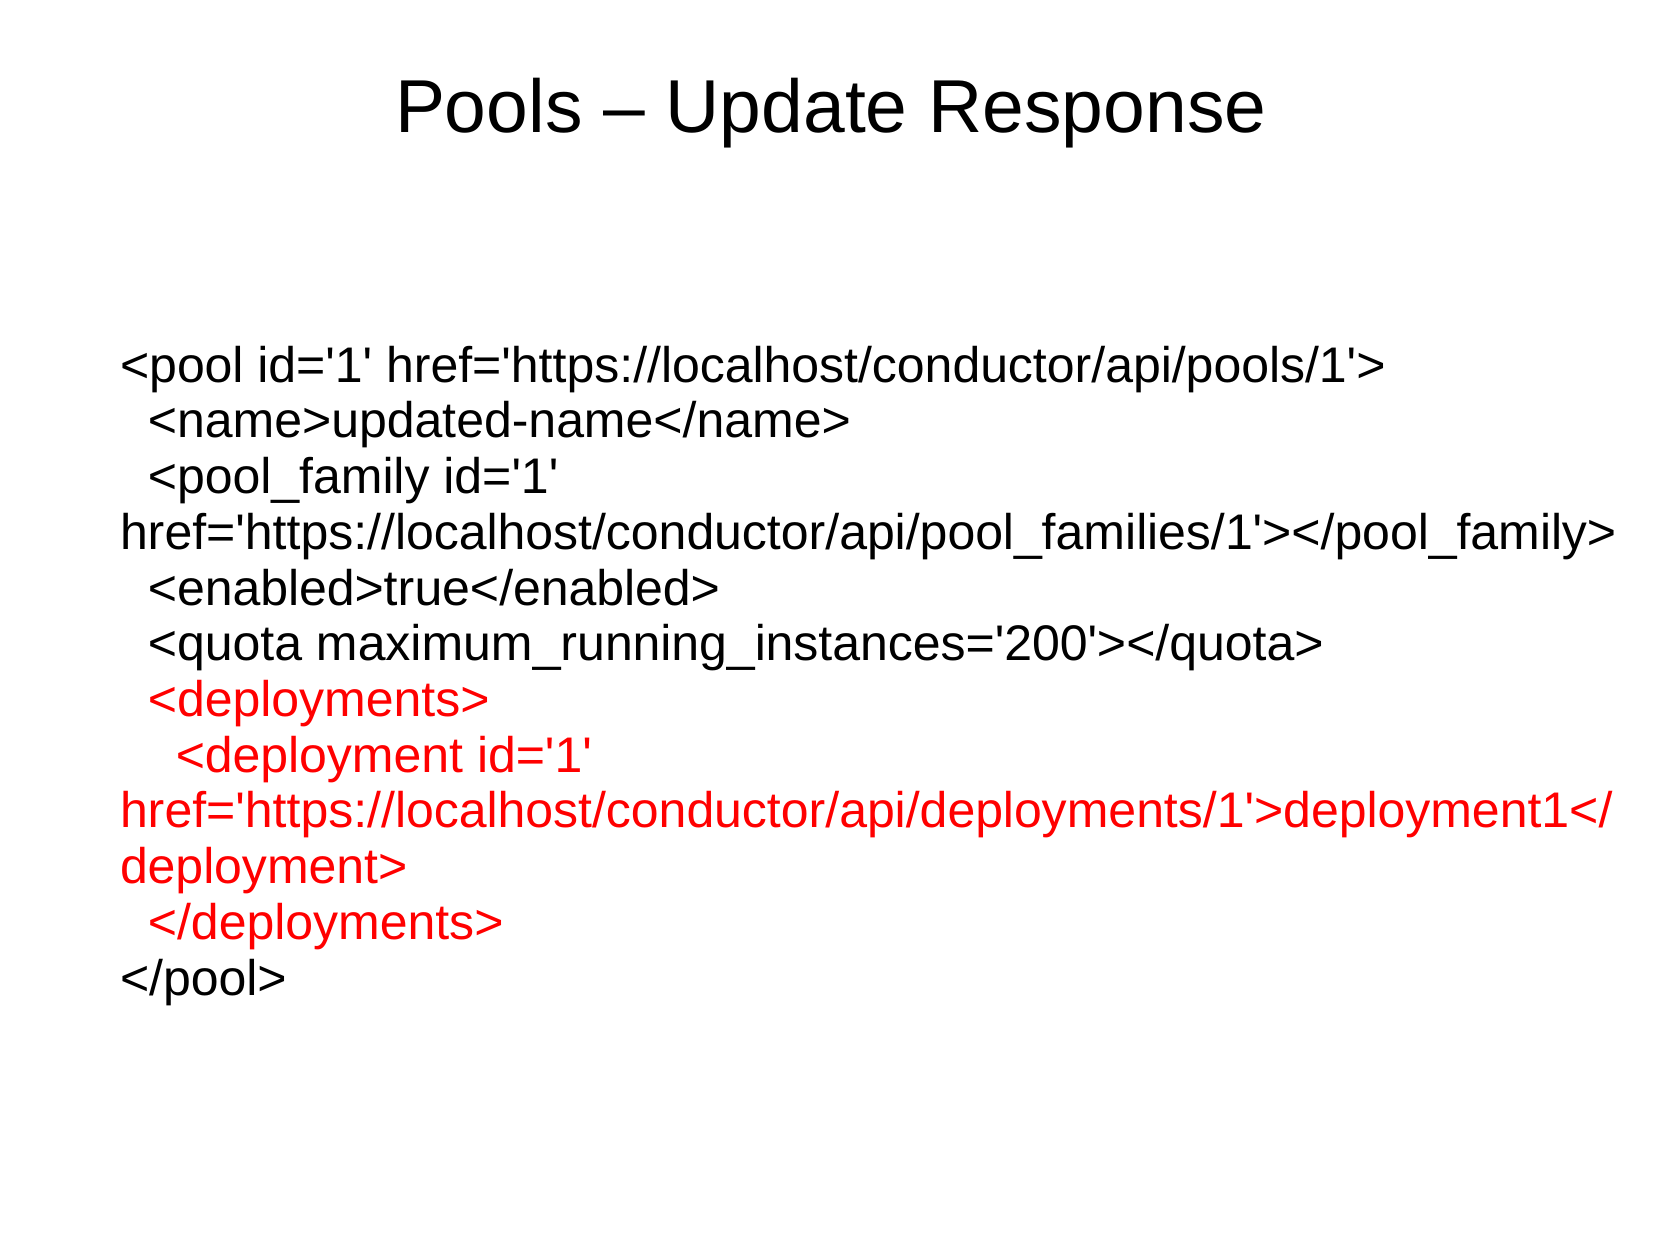

# Pools – Update Response
<pool id='1' href='https://localhost/conductor/api/pools/1'>
 <name>updated-name</name>
 <pool_family id='1' href='https://localhost/conductor/api/pool_families/1'></pool_family> <enabled>true</enabled>
 <quota maximum_running_instances='200'></quota>
 <deployments>
 <deployment id='1' href='https://localhost/conductor/api/deployments/1'>deployment1</deployment>
 </deployments>
</pool>